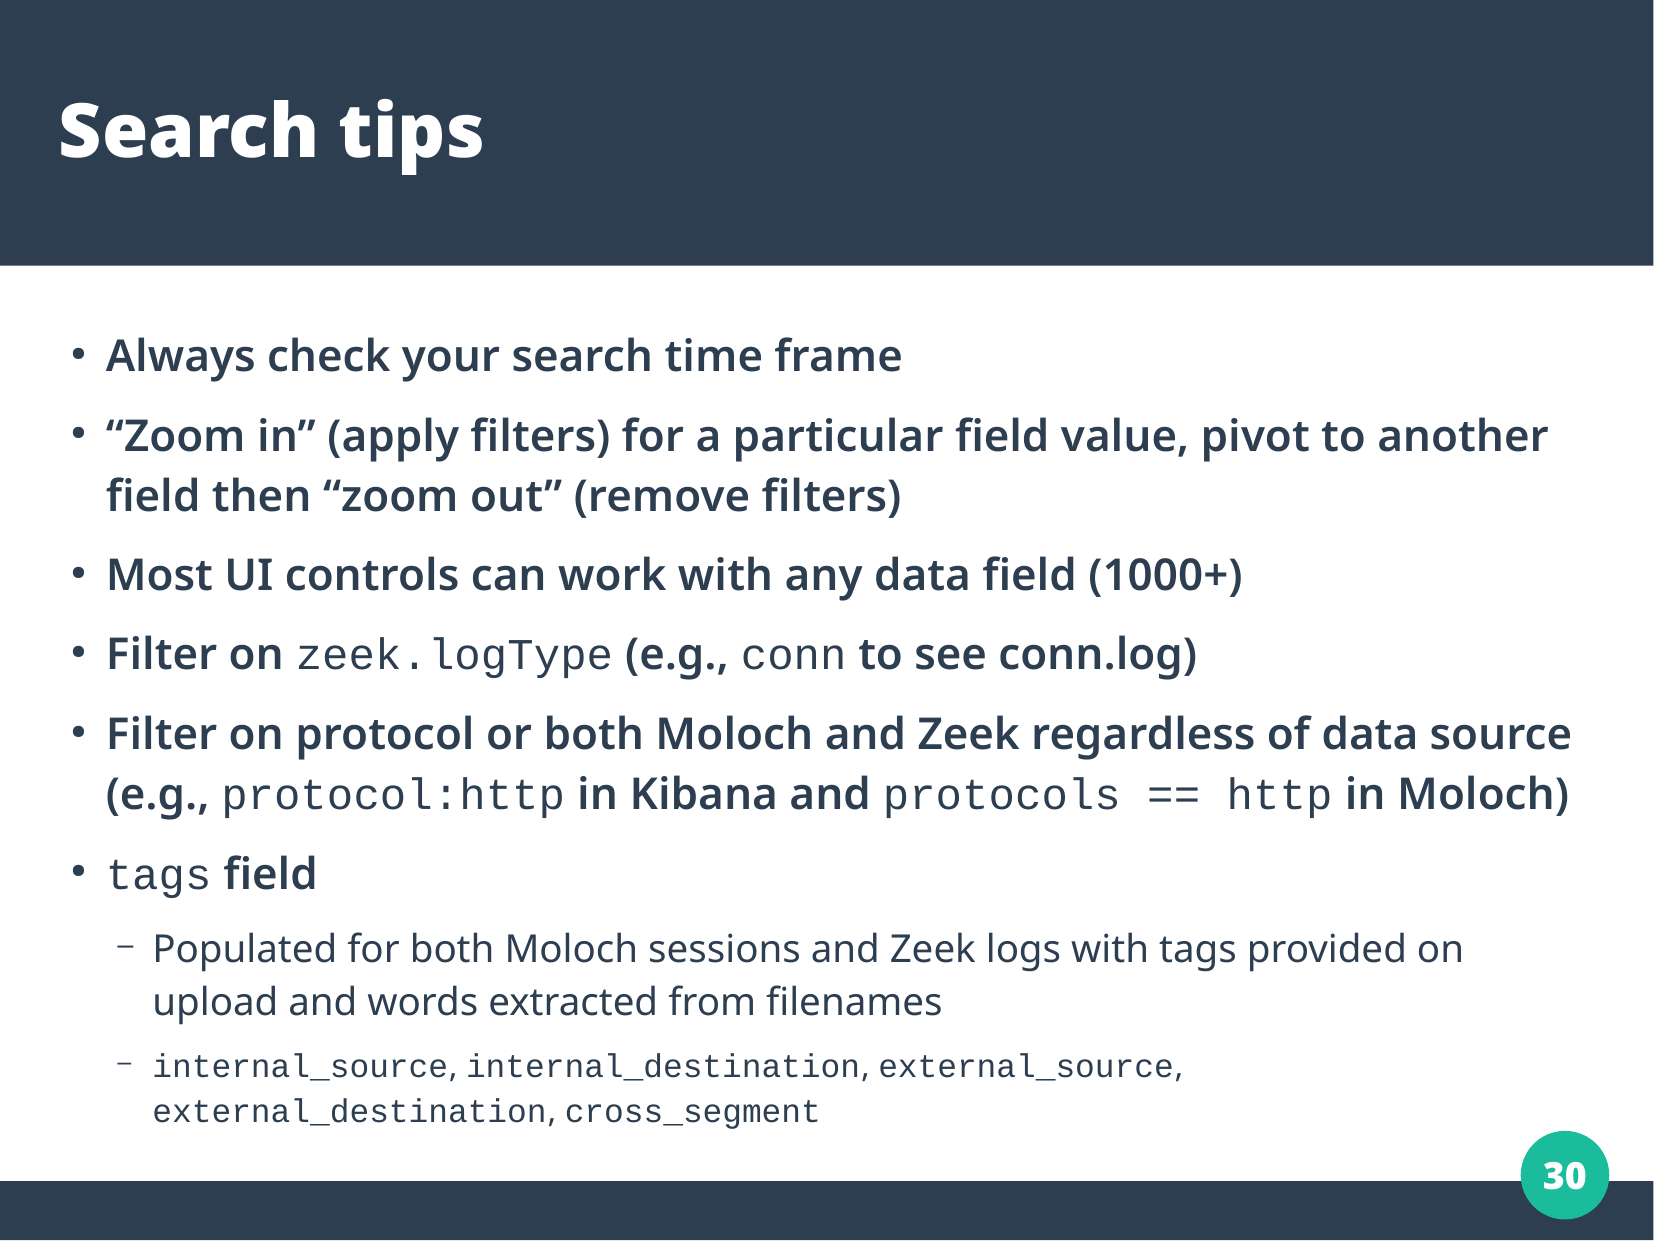

# Search tips
Always check your search time frame
“Zoom in” (apply filters) for a particular field value, pivot to another field then “zoom out” (remove filters)
Most UI controls can work with any data field (1000+)
Filter on zeek.logType (e.g., conn to see conn.log)
Filter on protocol or both Moloch and Zeek regardless of data source (e.g., protocol:http in Kibana and protocols == http in Moloch)
tags field
Populated for both Moloch sessions and Zeek logs with tags provided on upload and words extracted from filenames
internal_source, internal_destination, external_source, external_destination, cross_segment
30